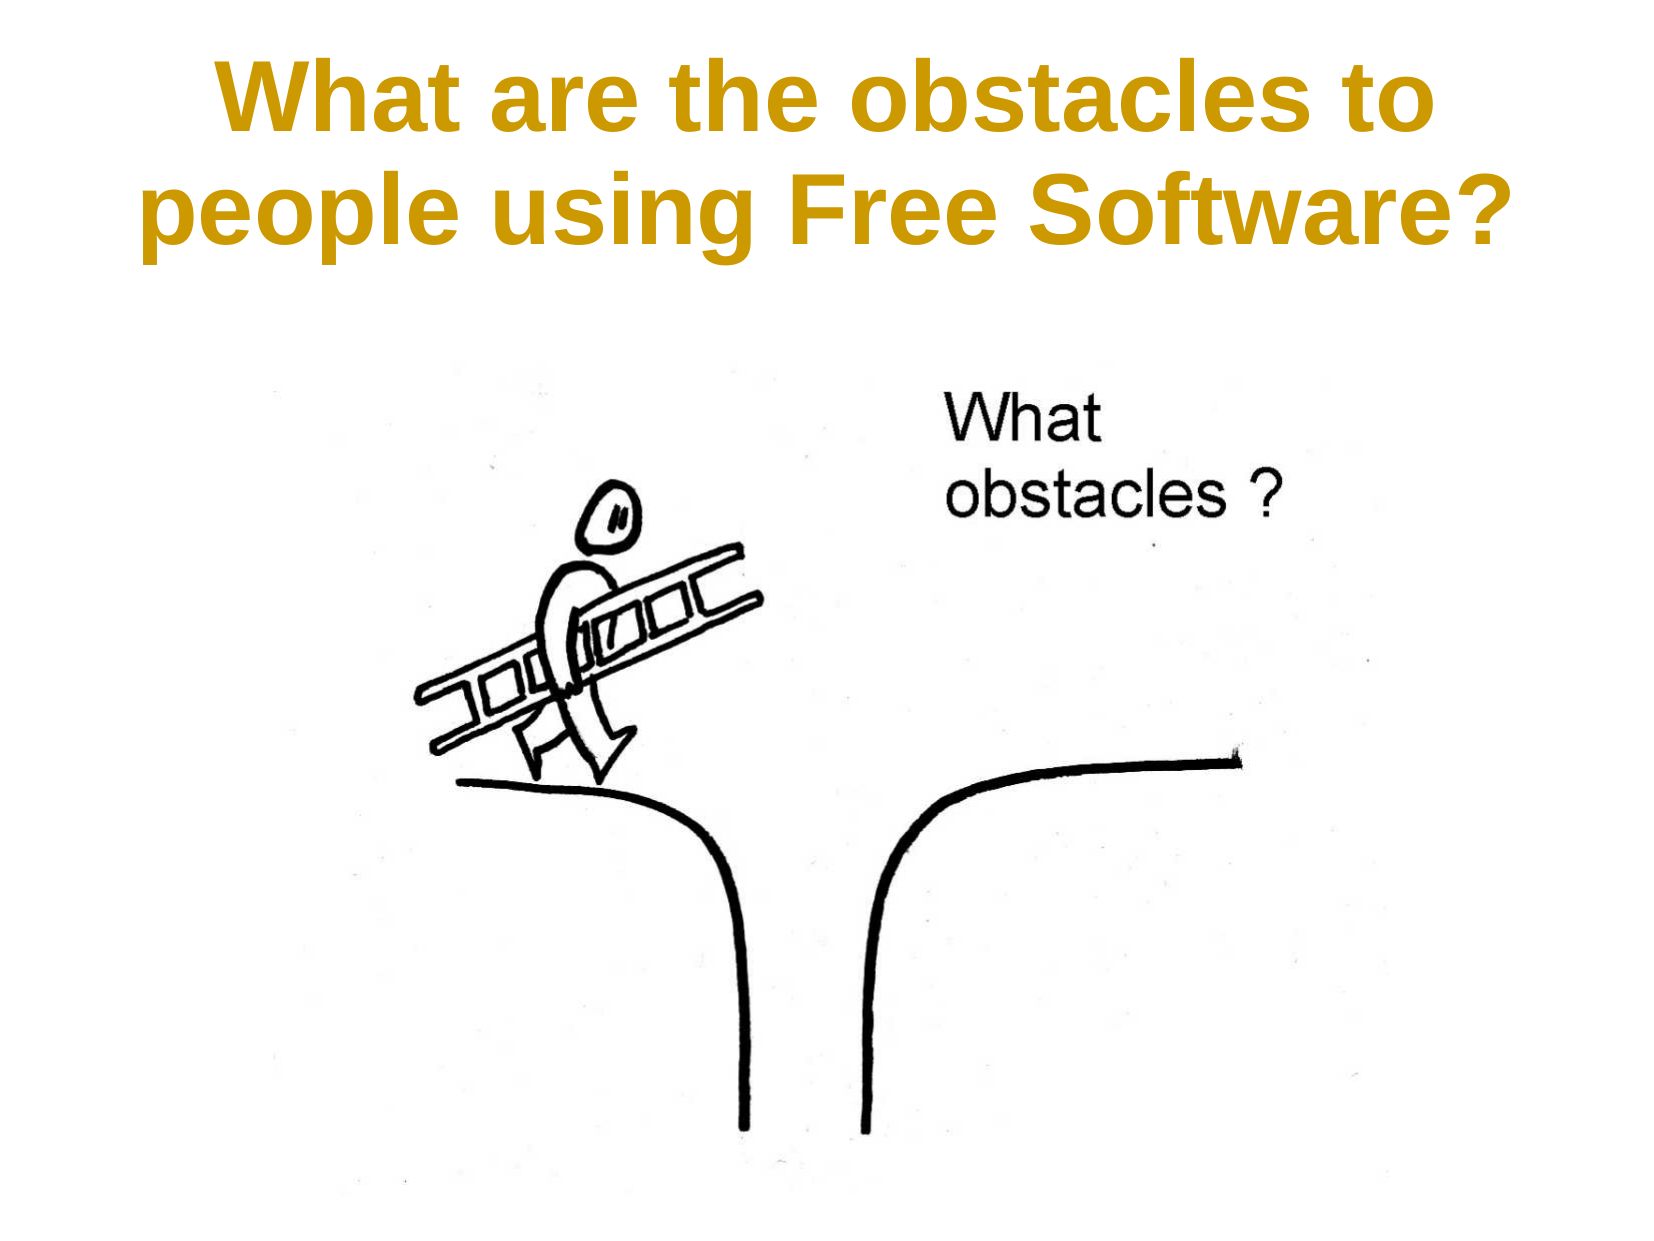

# What are the obstacles to people using Free Software?